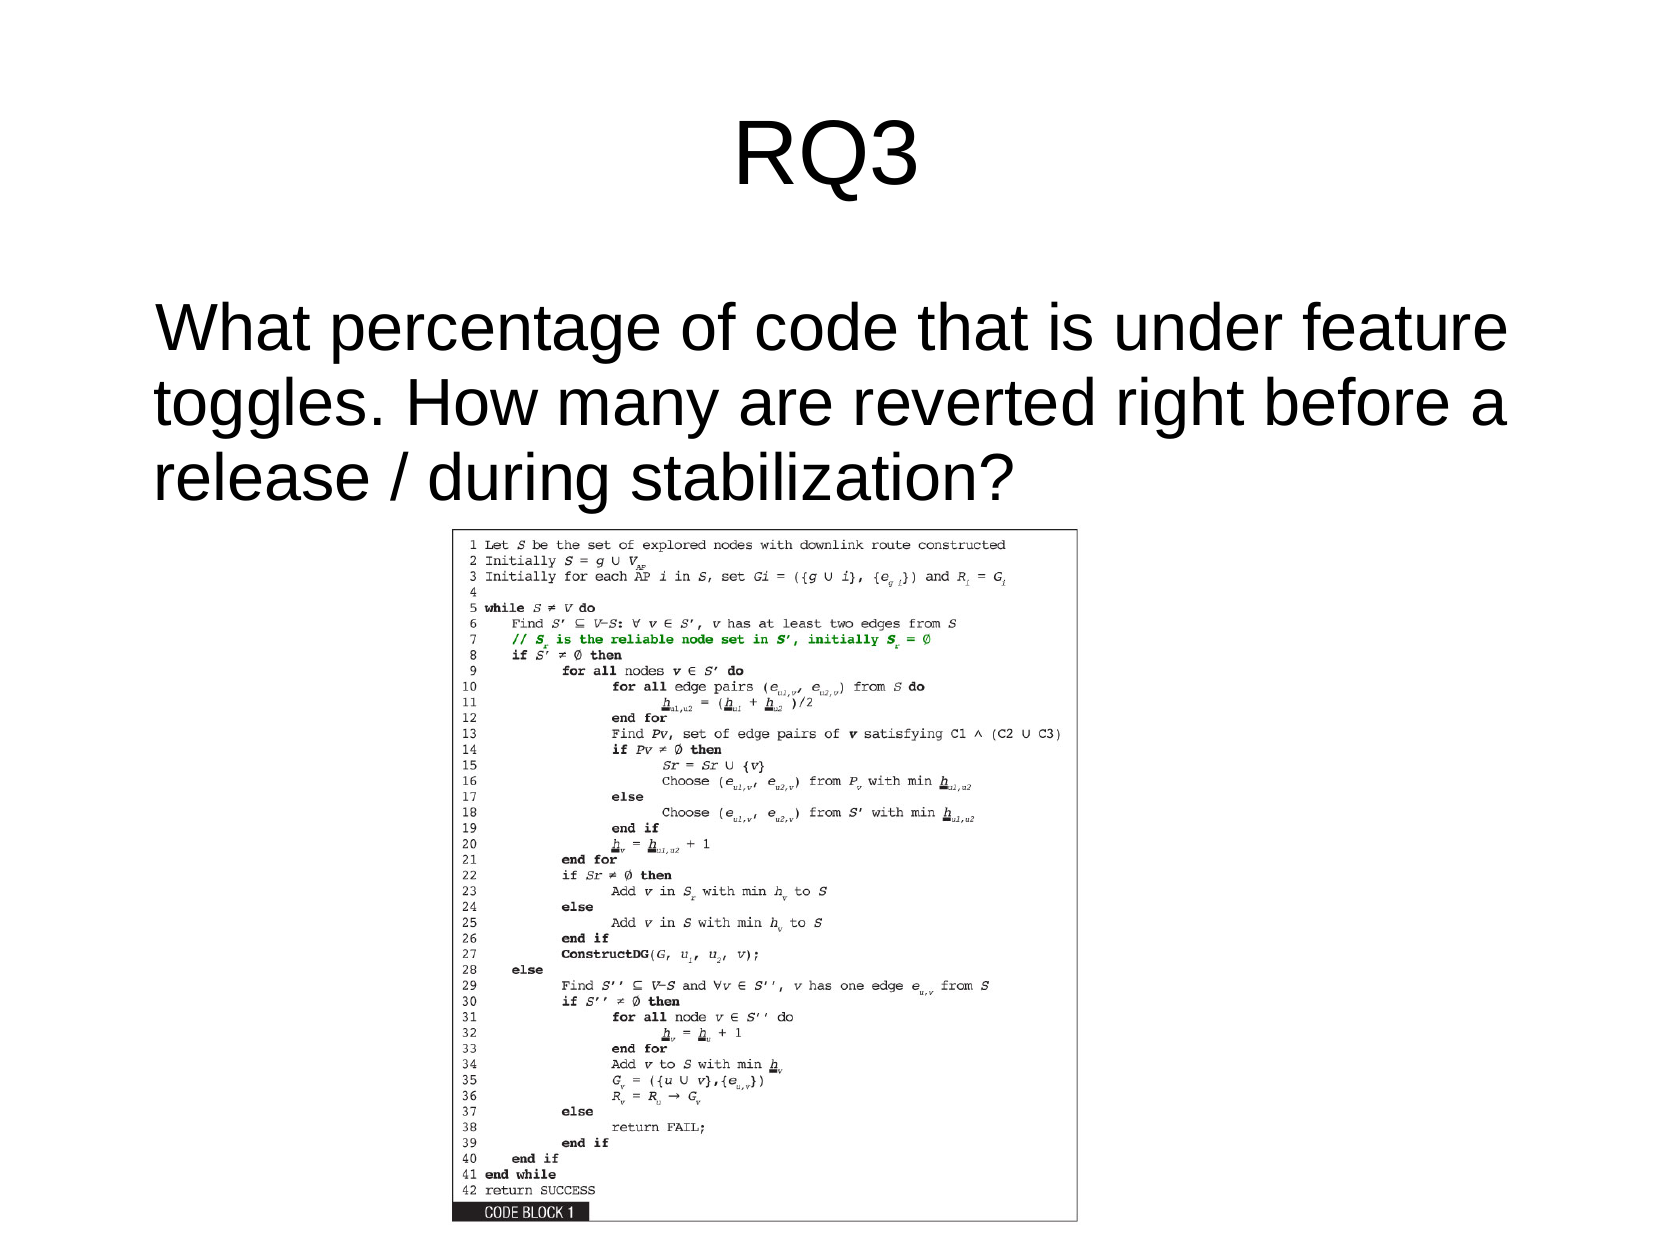

# RQ3
What percentage of code that is under feature toggles. How many are reverted right before a release / during stabilization?